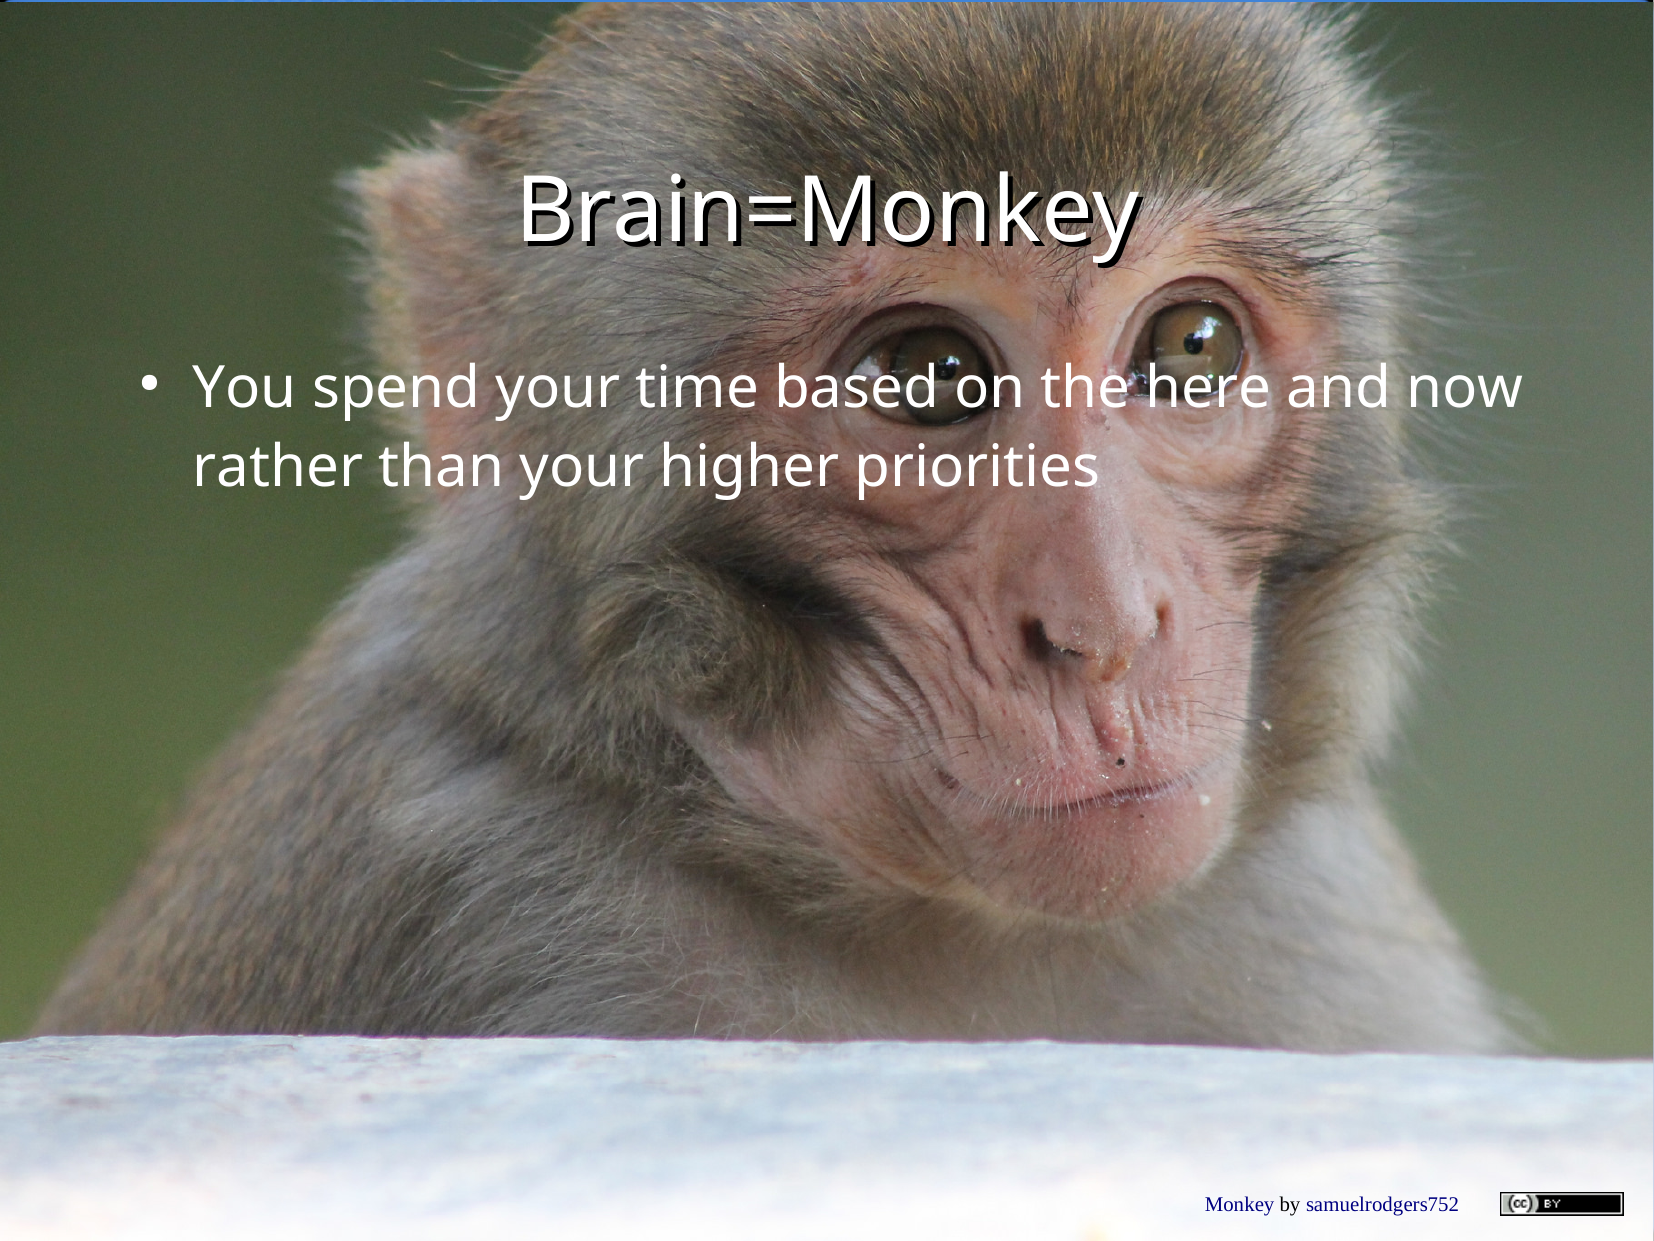

# Brain=Monkey
You spend your time based on the here and now rather than your higher priorities
Monkey by samuelrodgers752